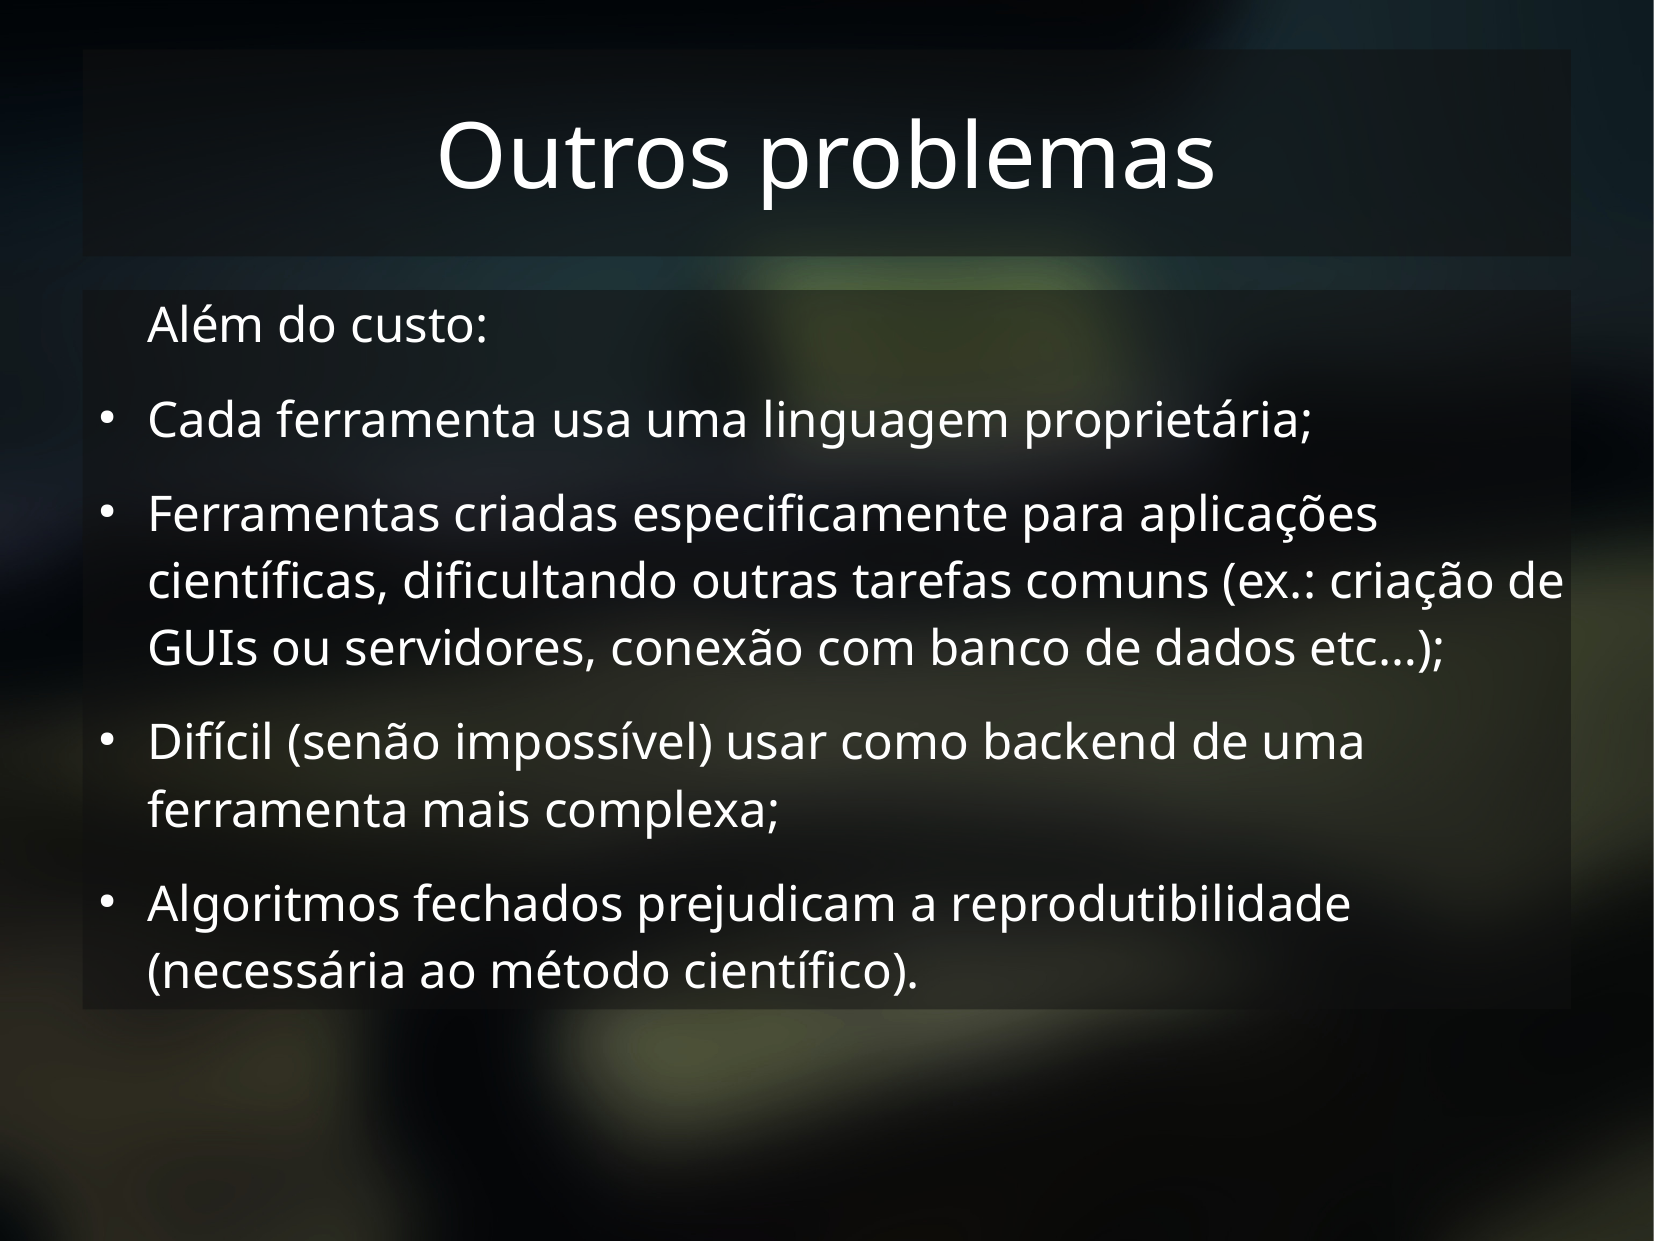

# Outros problemas
Além do custo:
Cada ferramenta usa uma linguagem proprietária;
Ferramentas criadas especificamente para aplicações científicas, dificultando outras tarefas comuns (ex.: criação de GUIs ou servidores, conexão com banco de dados etc…);
Difícil (senão impossível) usar como backend de uma ferramenta mais complexa;
Algoritmos fechados prejudicam a reprodutibilidade (necessária ao método científico).